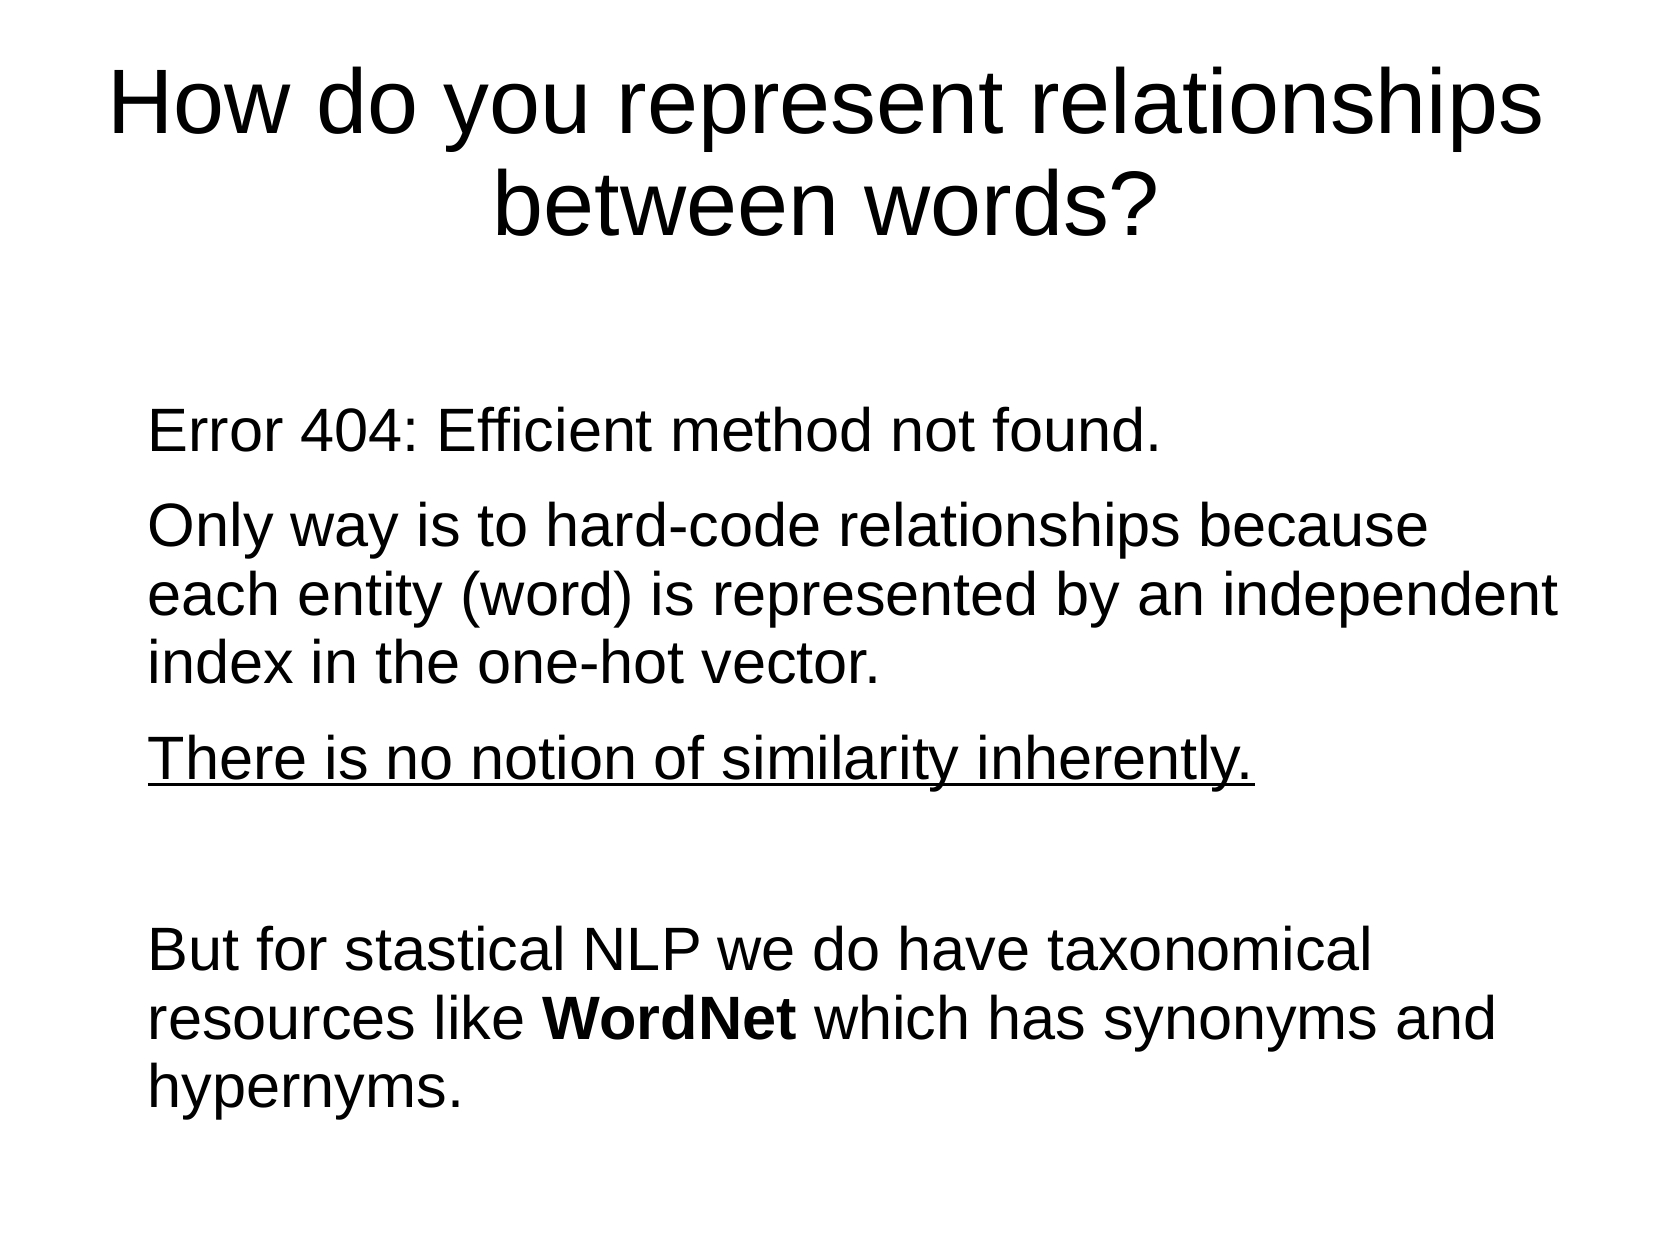

# How do you represent relationships between words?
Error 404: Efficient method not found.
Only way is to hard-code relationships because each entity (word) is represented by an independent index in the one-hot vector.
There is no notion of similarity inherently.
But for stastical NLP we do have taxonomical resources like WordNet which has synonyms and hypernyms.